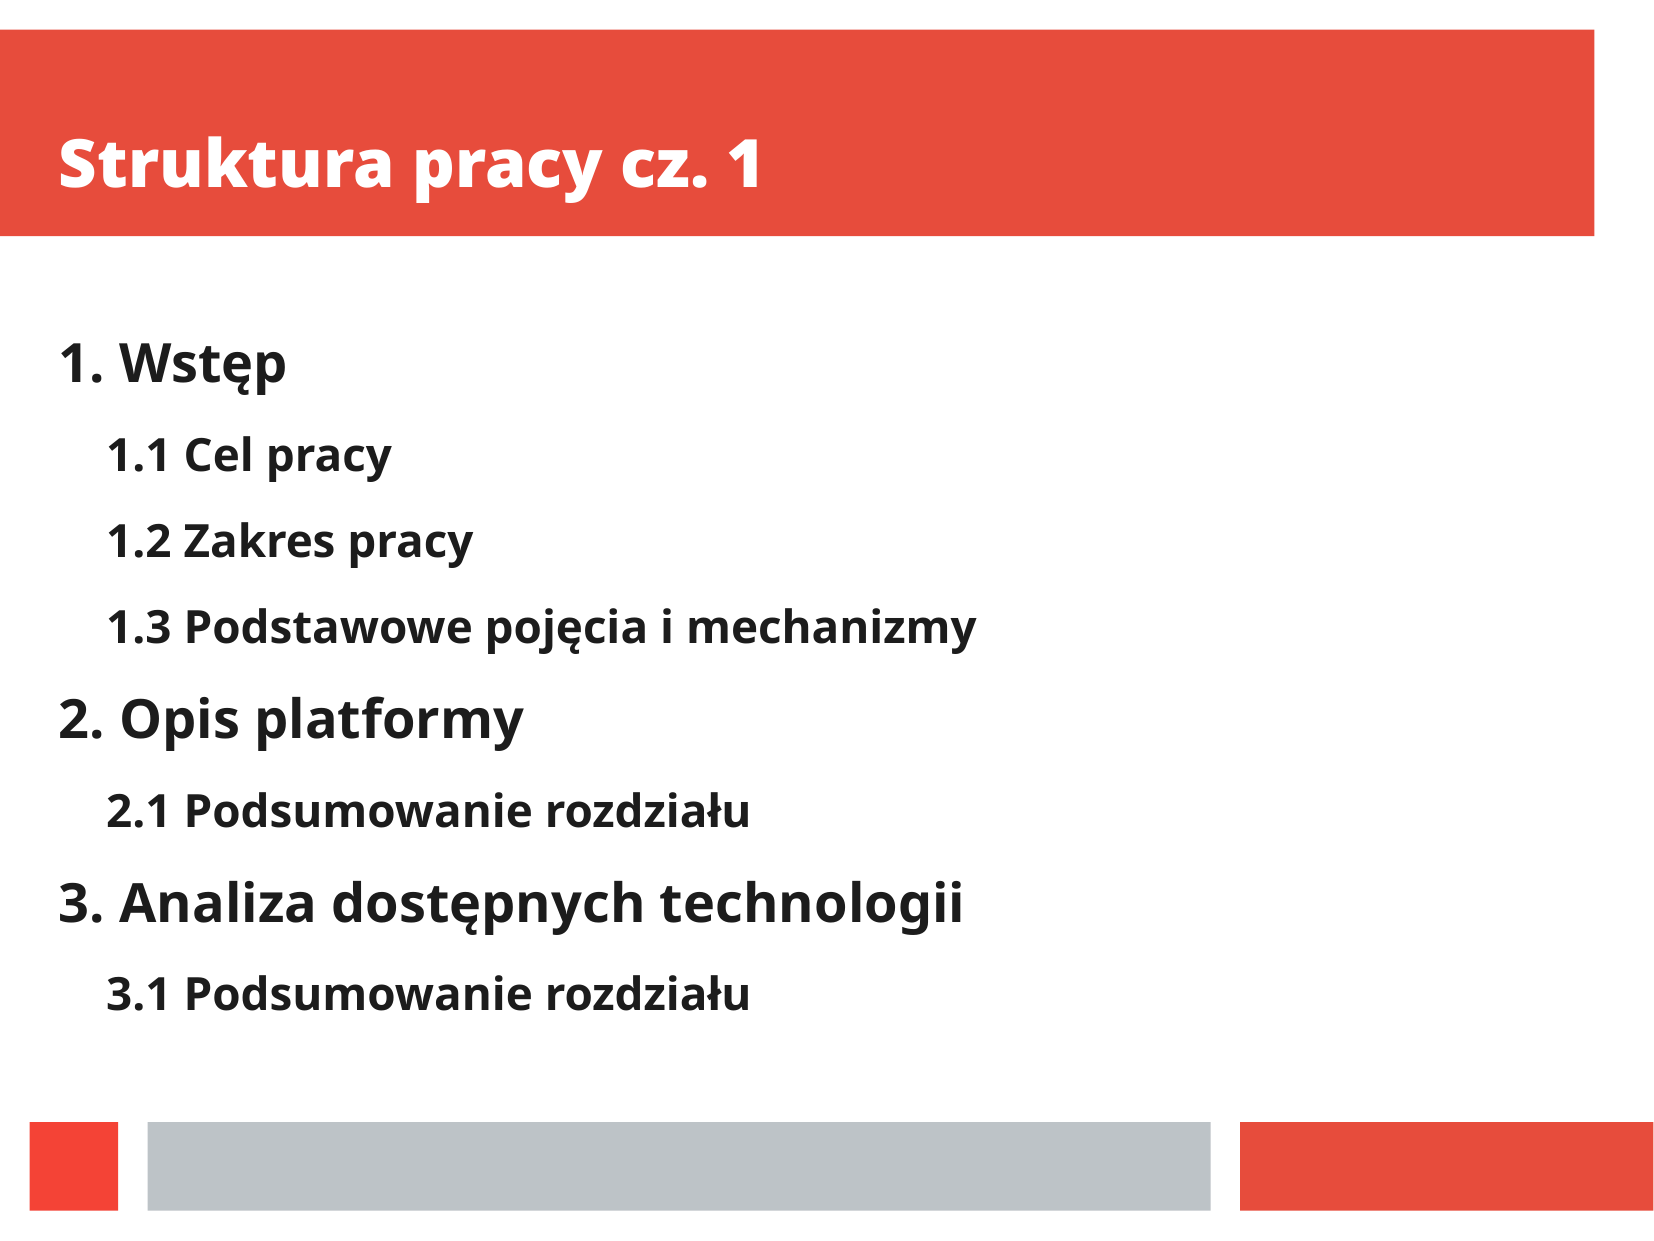

# Struktura pracy cz. 1
1. Wstęp
1.1 Cel pracy
1.2 Zakres pracy
1.3 Podstawowe pojęcia i mechanizmy
2. Opis platformy
2.1 Podsumowanie rozdziału
3. Analiza dostępnych technologii
3.1 Podsumowanie rozdziału